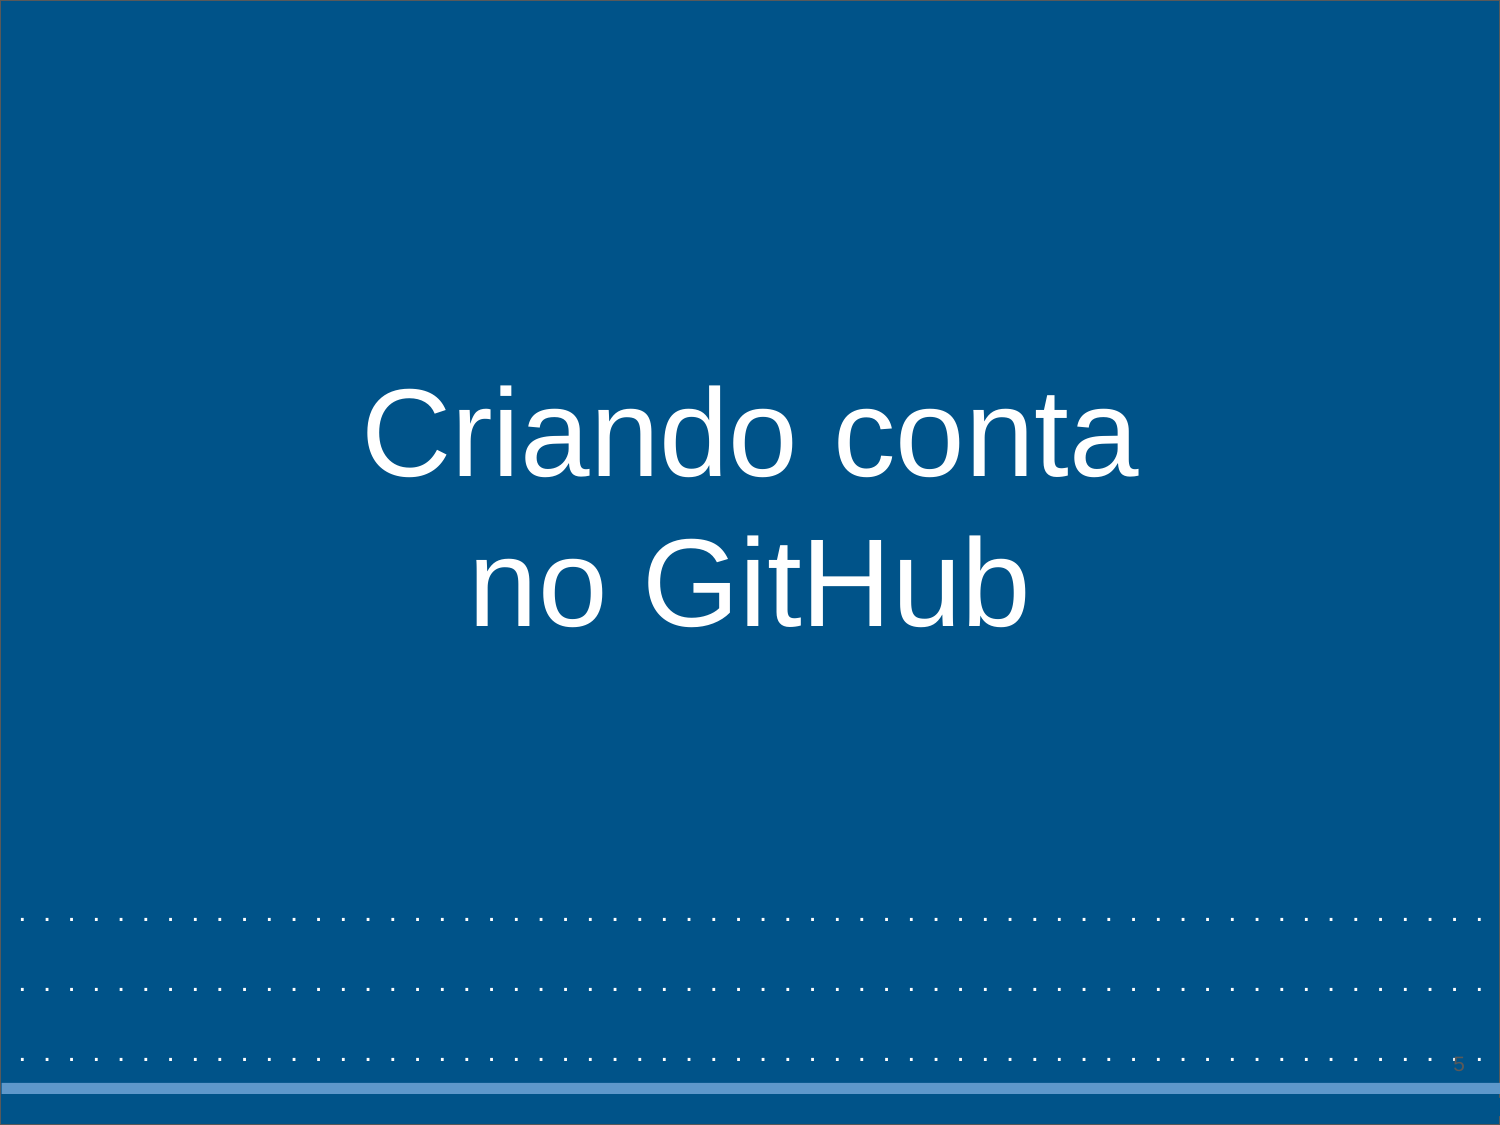

# Apresentação
Criando conta no GitHub
. . . . . . . . . . . . . . . . . . . . . . . . . . . . . . . . . . . . . . . . . . . . . . . . . . . . . . . . . . . .
. . . . . . . . . . . . . . . . . . . . . . . . . . . . . . . . . . . . . . . . . . . . . . . . . . . . . . . . . . . .
. . . . . . . . . . . . . . . . . . . . . . . . . . . . . . . . . . . . . . . . . . . . . . . . . . . . . . . . . . . .
. . . . . . . . . . . . . . . . . . . . . . . . . . . . . . . . . . . . . . . . . . . . . . . . . . . . . . . . . . . .
. . . . . . . . . . . . . . . . . . . . . . . . . . . . . . . . . . . . . . . . . . . . . . . . . . . . . . . . . . . .